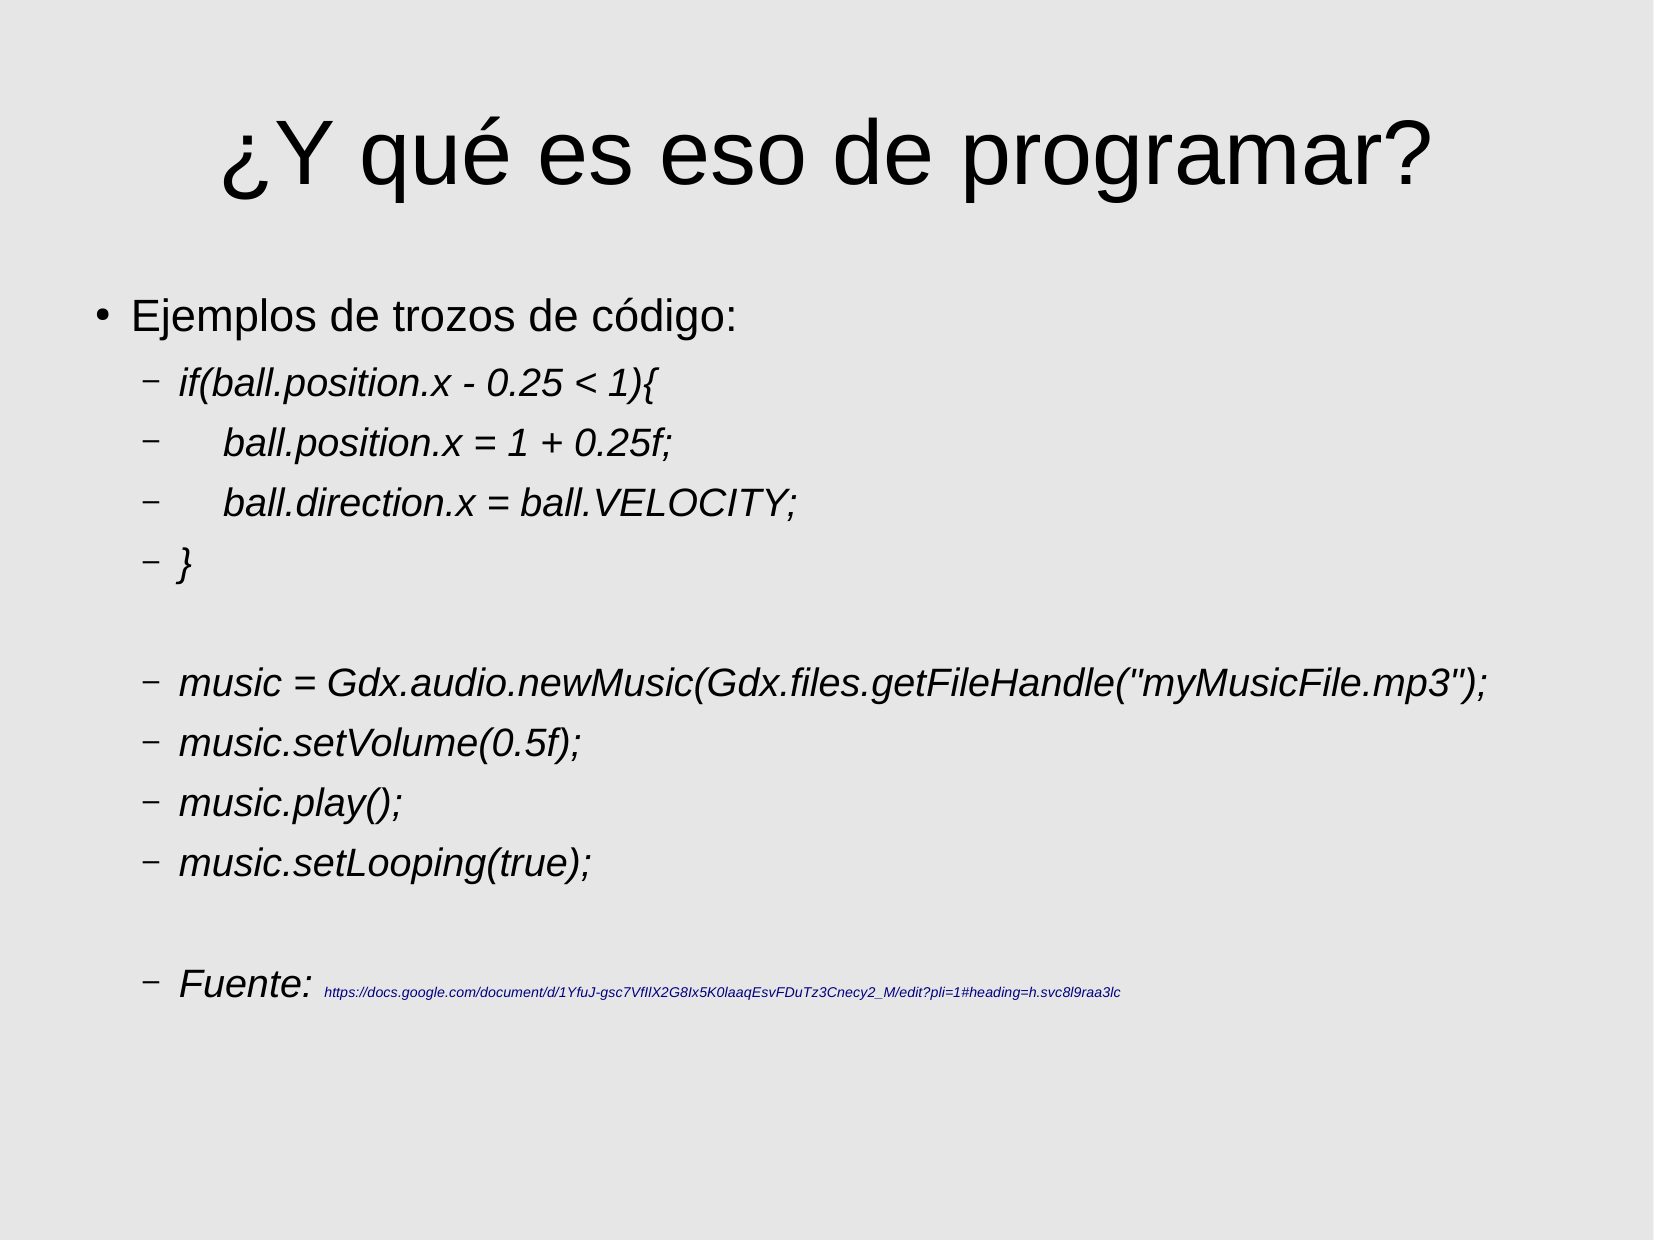

# ¿Y qué es eso de programar?
Ejemplos de trozos de código:
if(ball.position.x - 0.25 < 1){
 ball.position.x = 1 + 0.25f;
 ball.direction.x = ball.VELOCITY;
}
music = Gdx.audio.newMusic(Gdx.files.getFileHandle("myMusicFile.mp3");
music.setVolume(0.5f);
music.play();
music.setLooping(true);
Fuente: https://docs.google.com/document/d/1YfuJ-gsc7VfIlX2G8Ix5K0laaqEsvFDuTz3Cnecy2_M/edit?pli=1#heading=h.svc8l9raa3lc